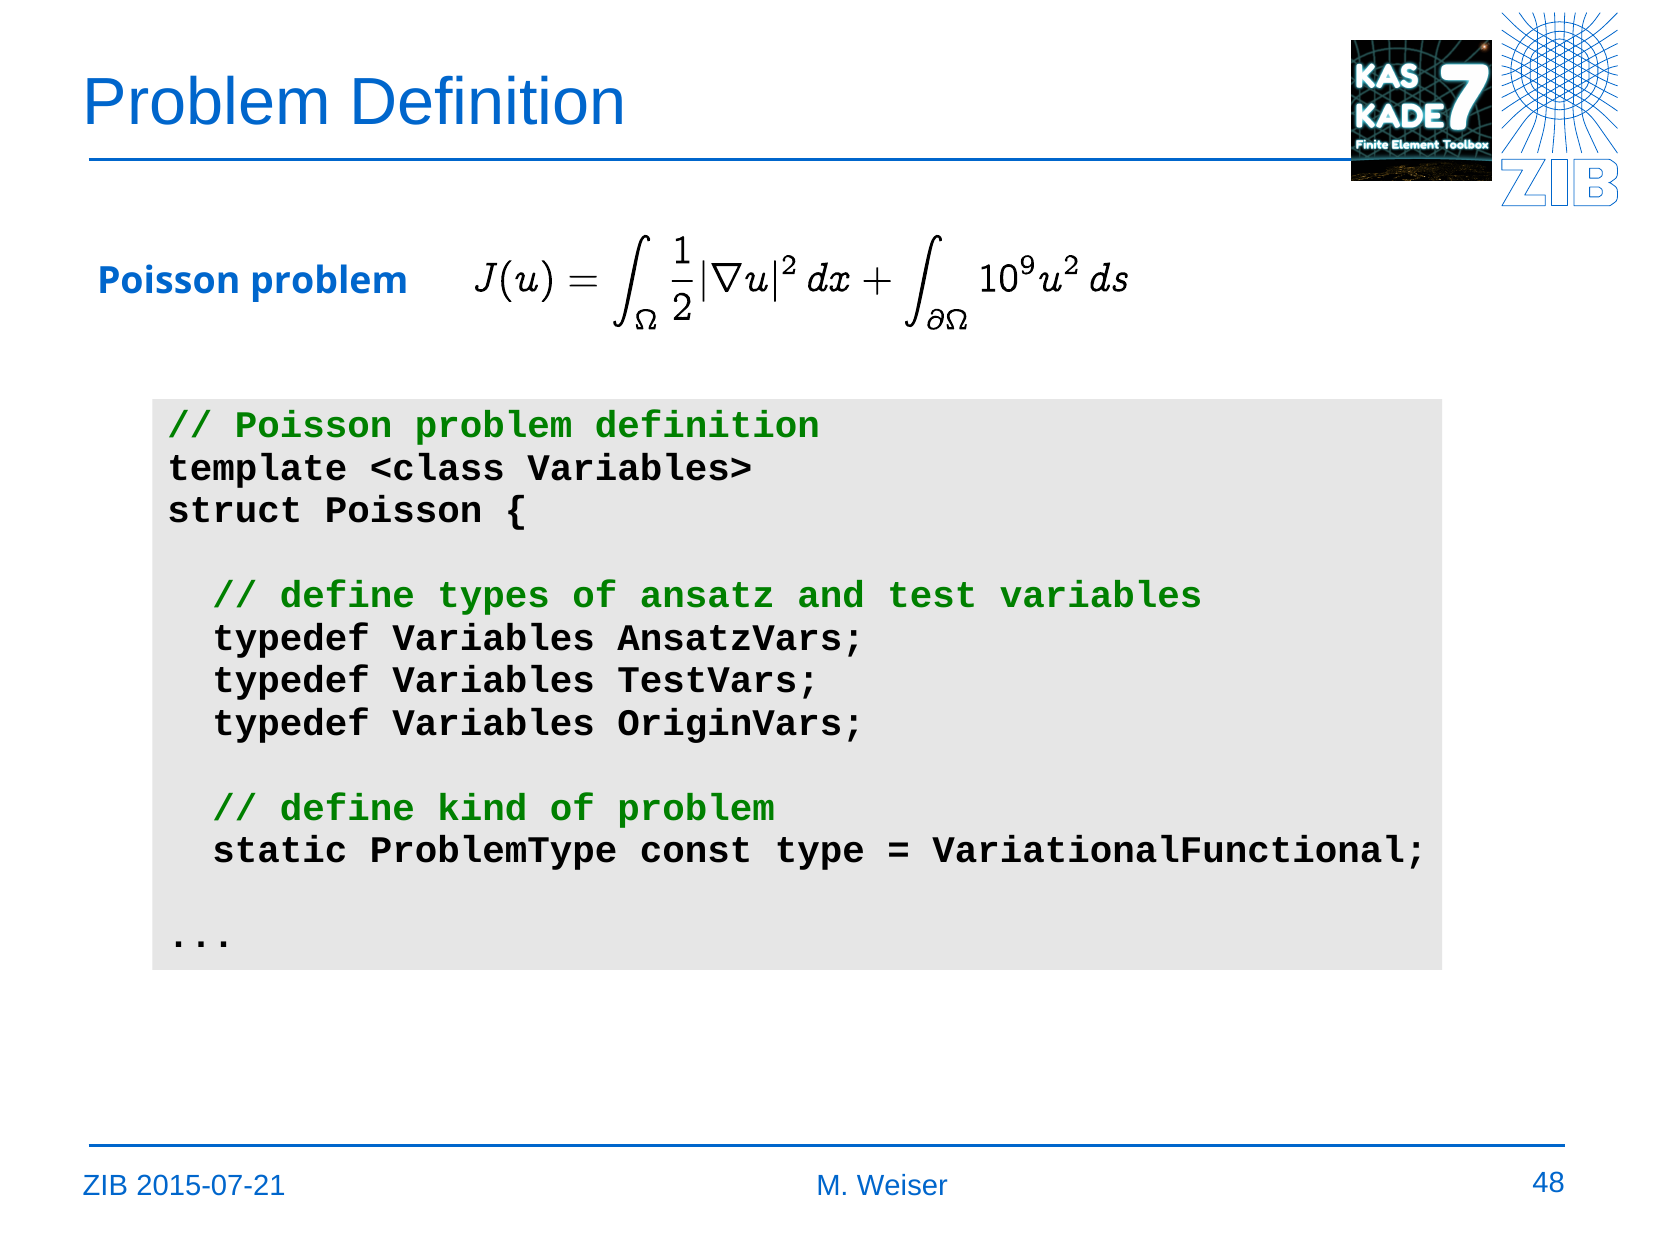

# Problem Definition
Poisson problem
// Poisson problem definition
template <class Variables>
struct Poisson {
 // define types of ansatz and test variables
 typedef Variables AnsatzVars;
 typedef Variables TestVars;
 typedef Variables OriginVars;
 // define kind of problem
 static ProblemType const type = VariationalFunctional;
...
48
ZIB 2015-07-21
M. Weiser